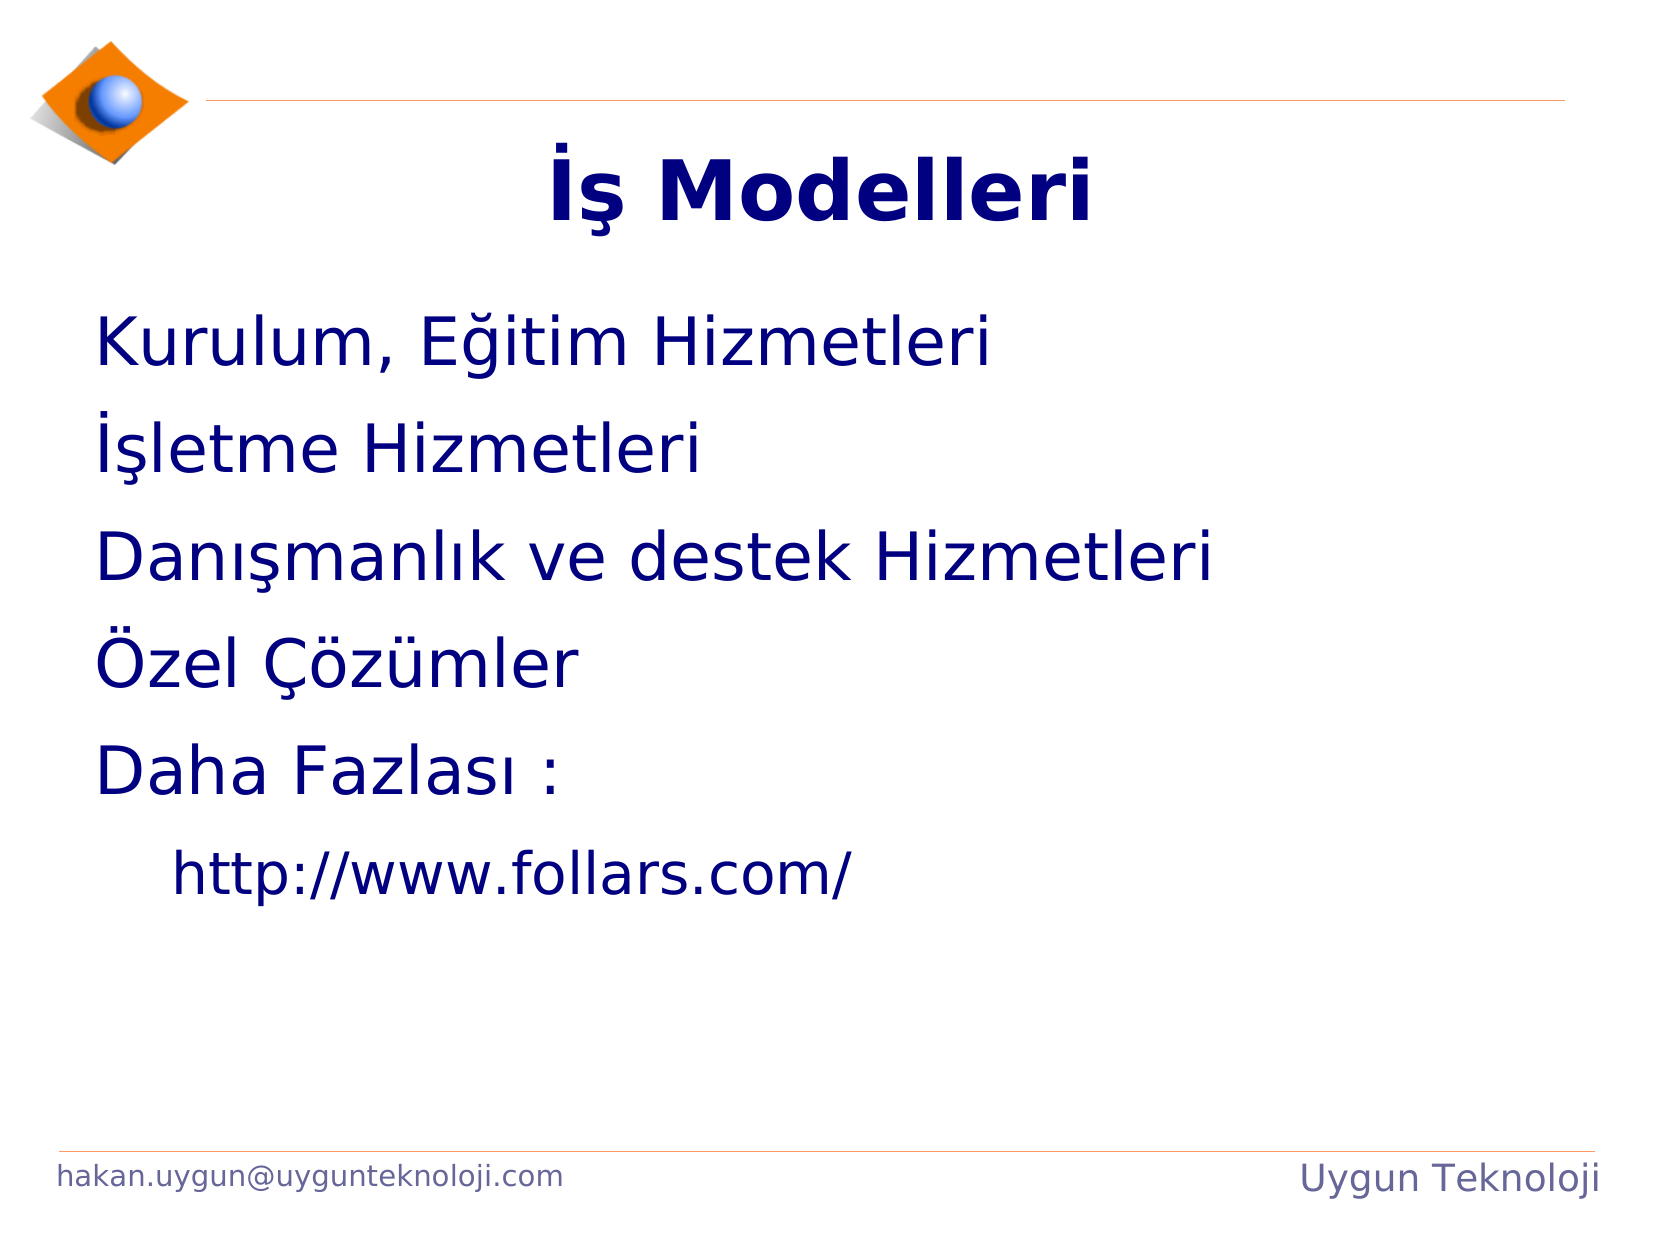

# İş Modelleri
Kurulum, Eğitim Hizmetleri
İşletme Hizmetleri
Danışmanlık ve destek Hizmetleri
Özel Çözümler
Daha Fazlası :
http://www.follars.com/